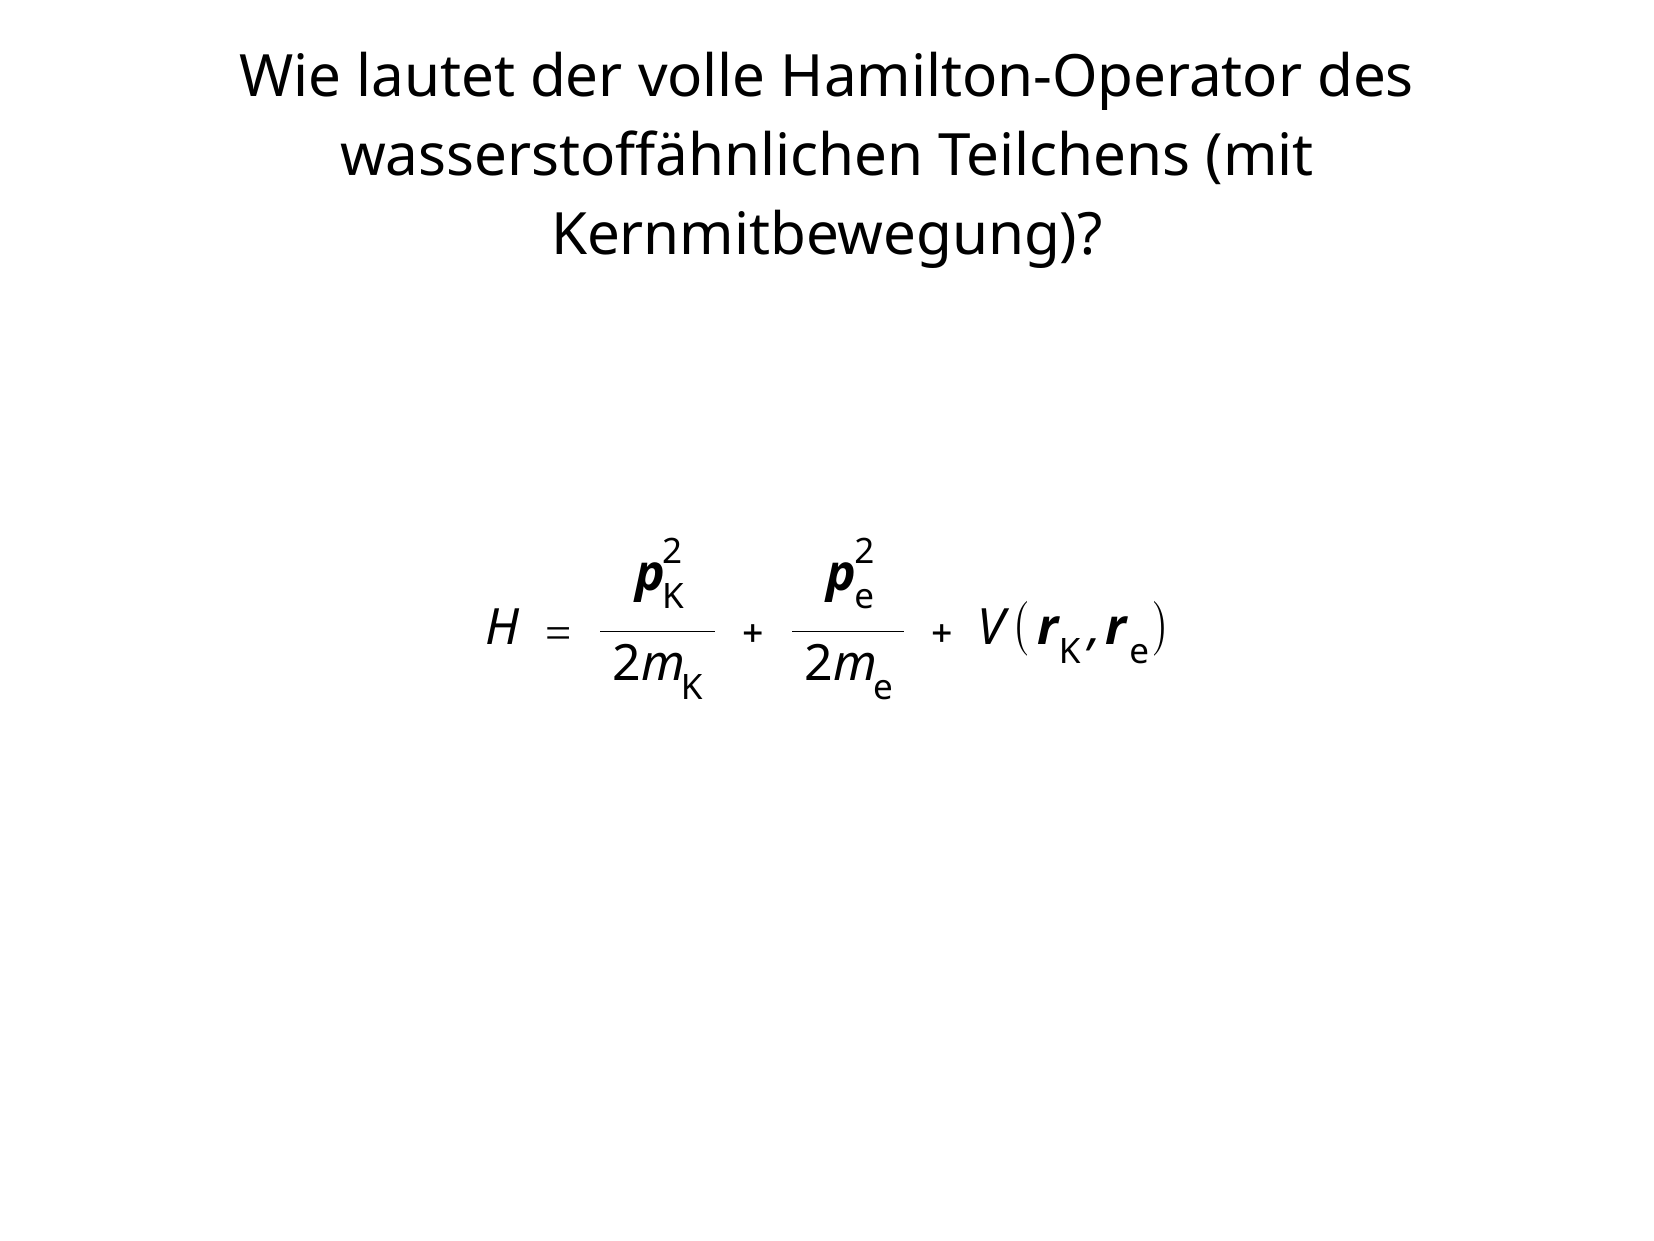

# Wie lautet der volle Hamilton-Operator des wasserstoffähnlichen Teilchens (mit Kernmitbewegung)?